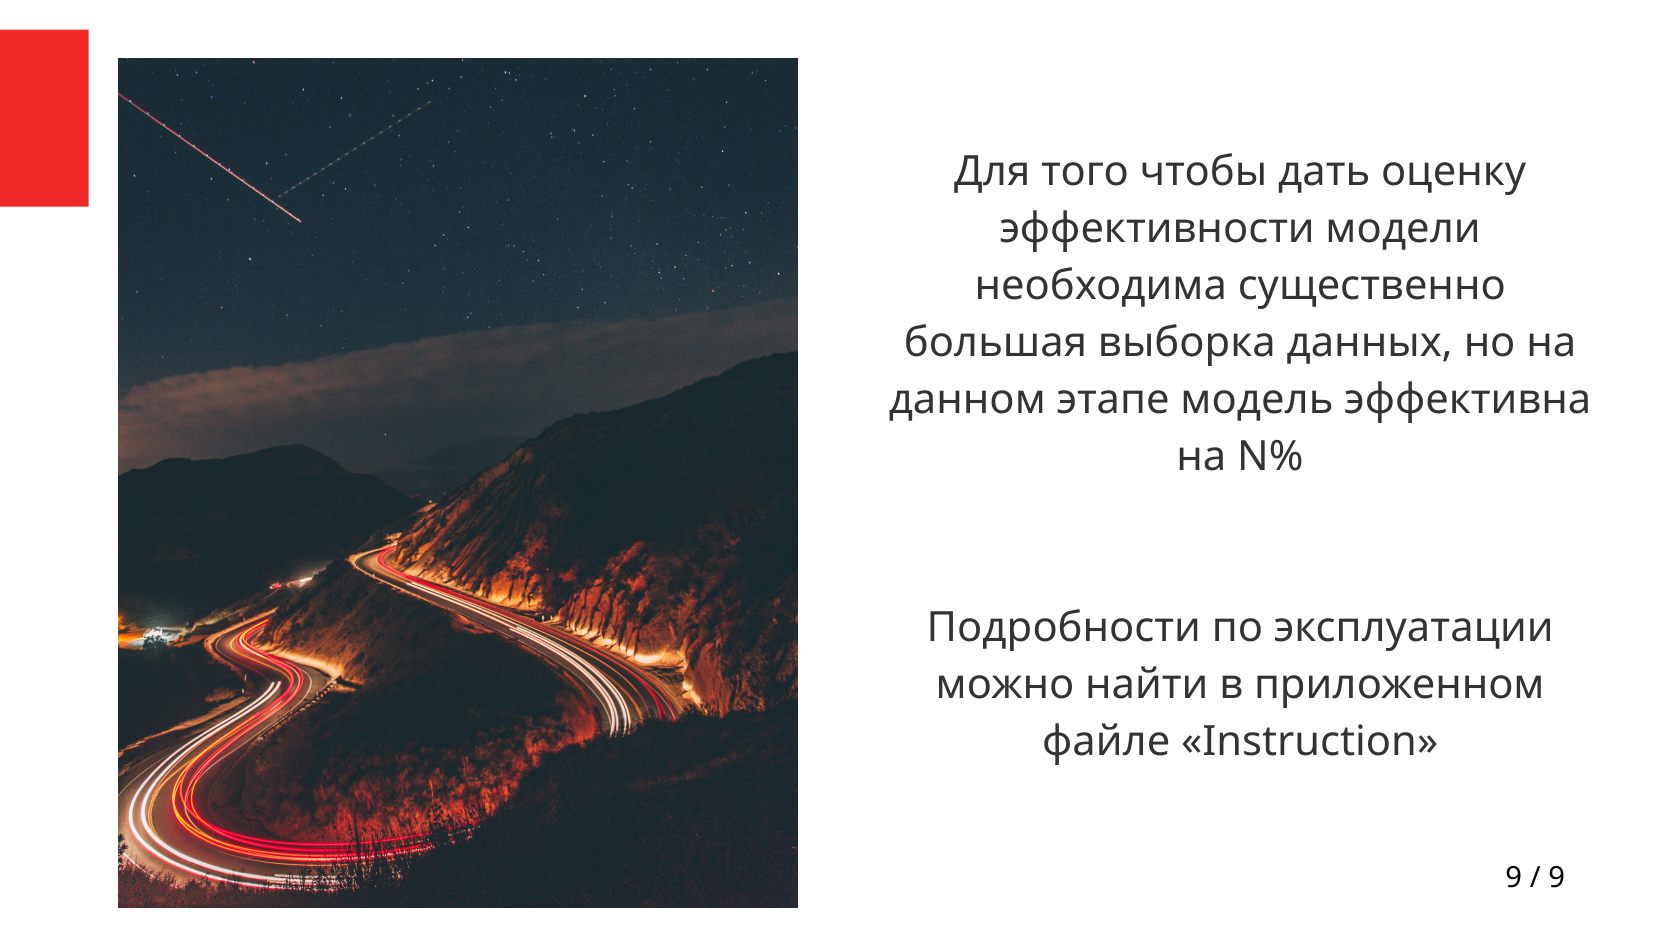

# Для того чтобы дать оценку эффективности модели необходима существенно большая выборка данных, но на данном этапе модель эффективна на N% Подробности по эксплуатации можно найти в приложенном файле «Instruction»
9